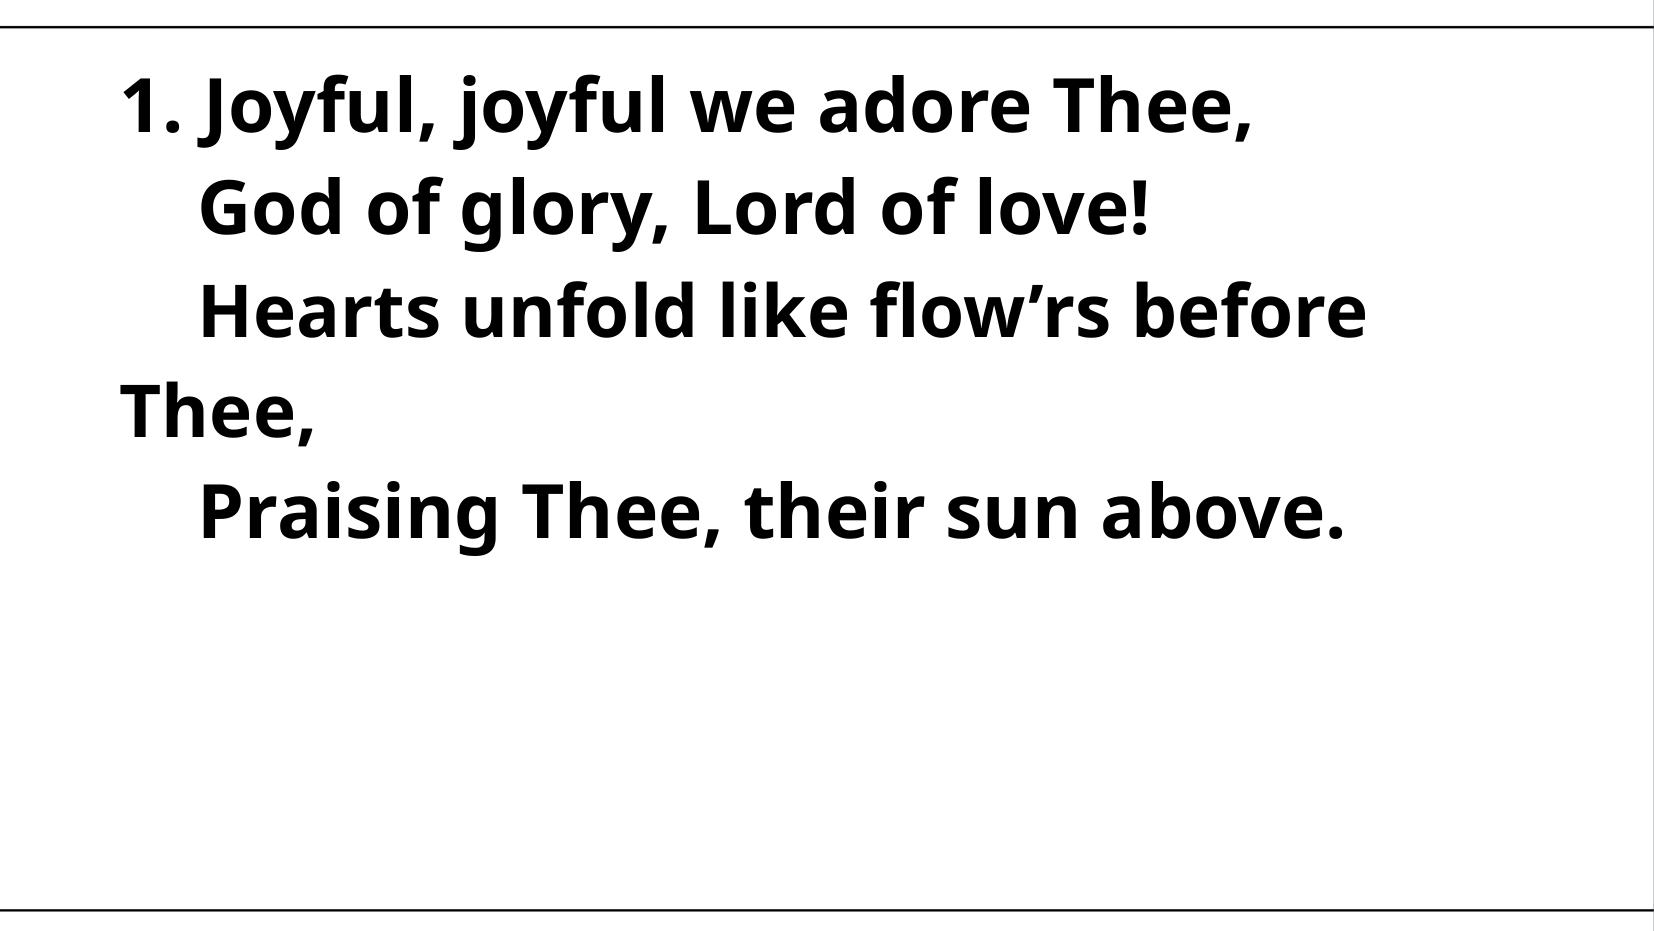

1. Joyful, joyful we adore Thee,
 God of glory, Lord of love!
 Hearts unfold like flow’rs before Thee,
 Praising Thee, their sun above.